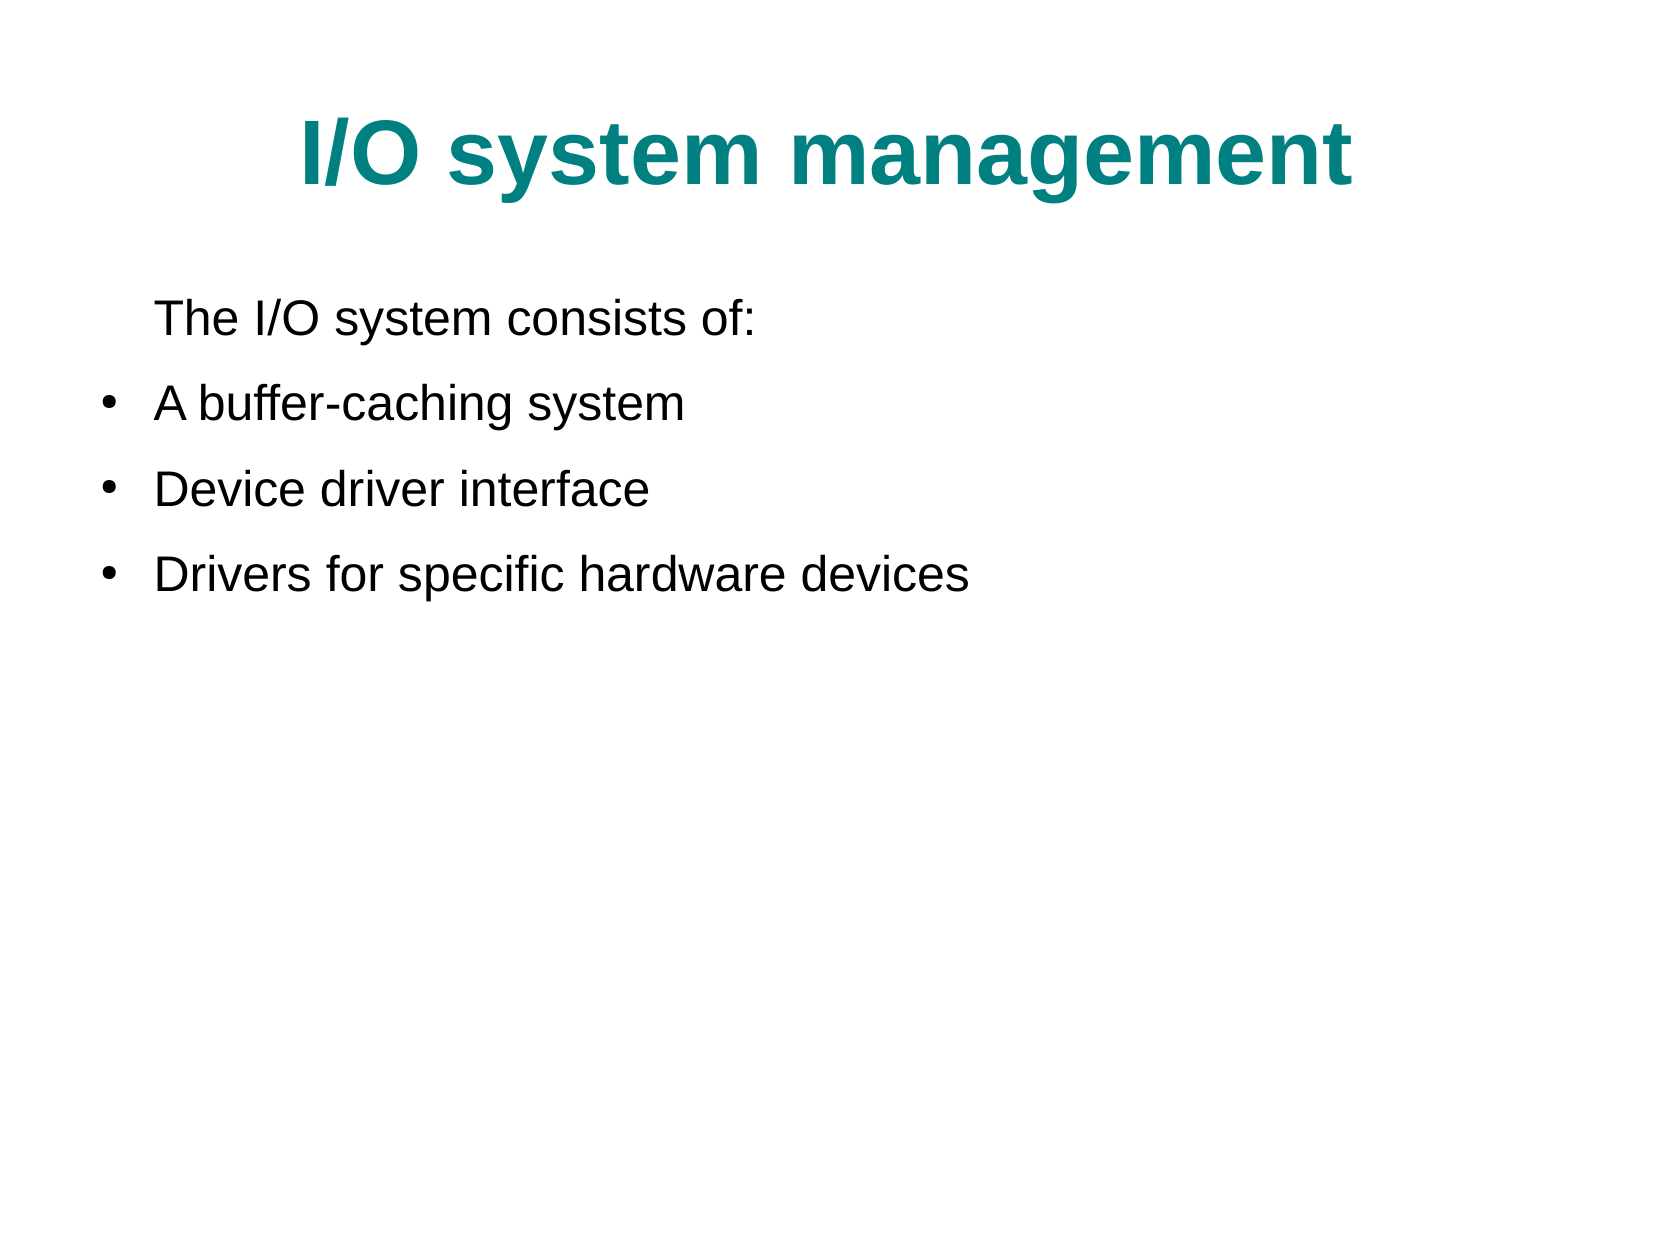

# I/O system management
The I/O system consists of:
A buffer-caching system
Device driver interface
Drivers for specific hardware devices